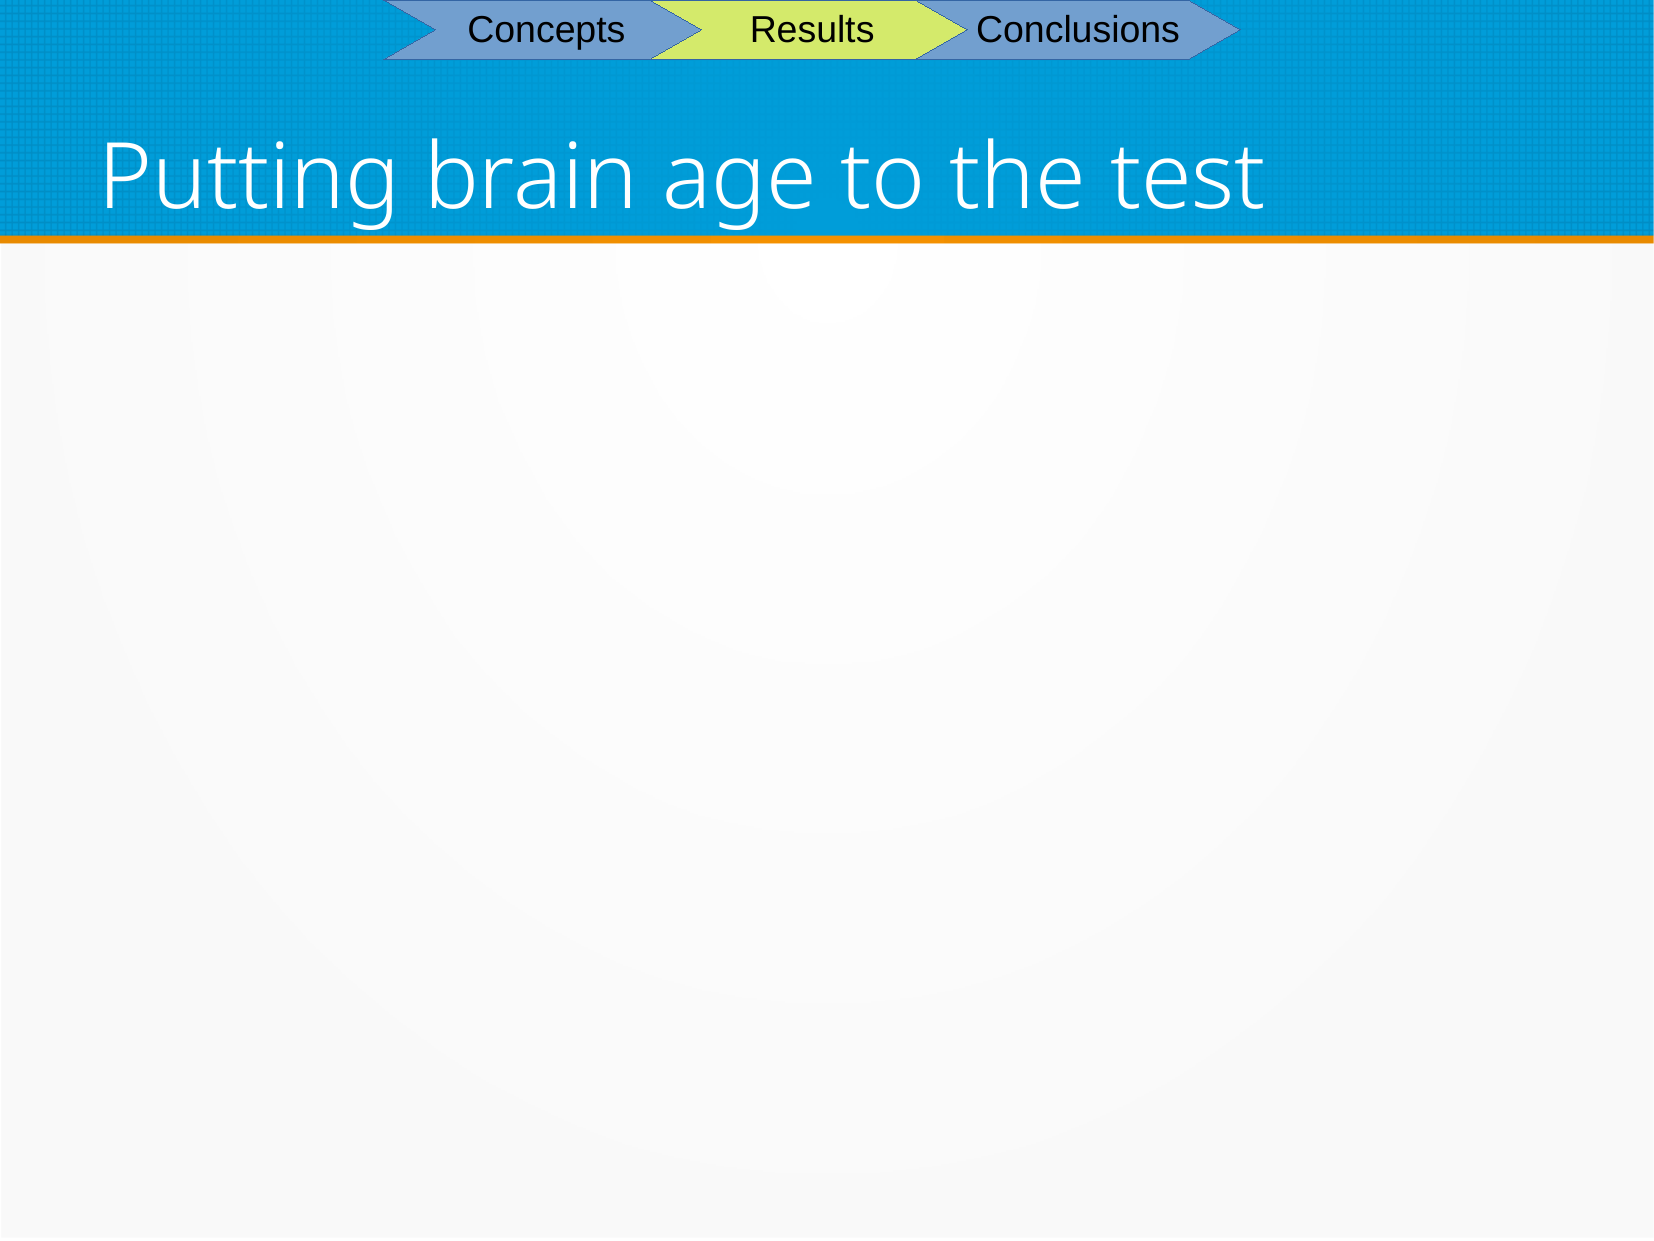

Concepts
Results
Conclusions
# Putting brain age to the test